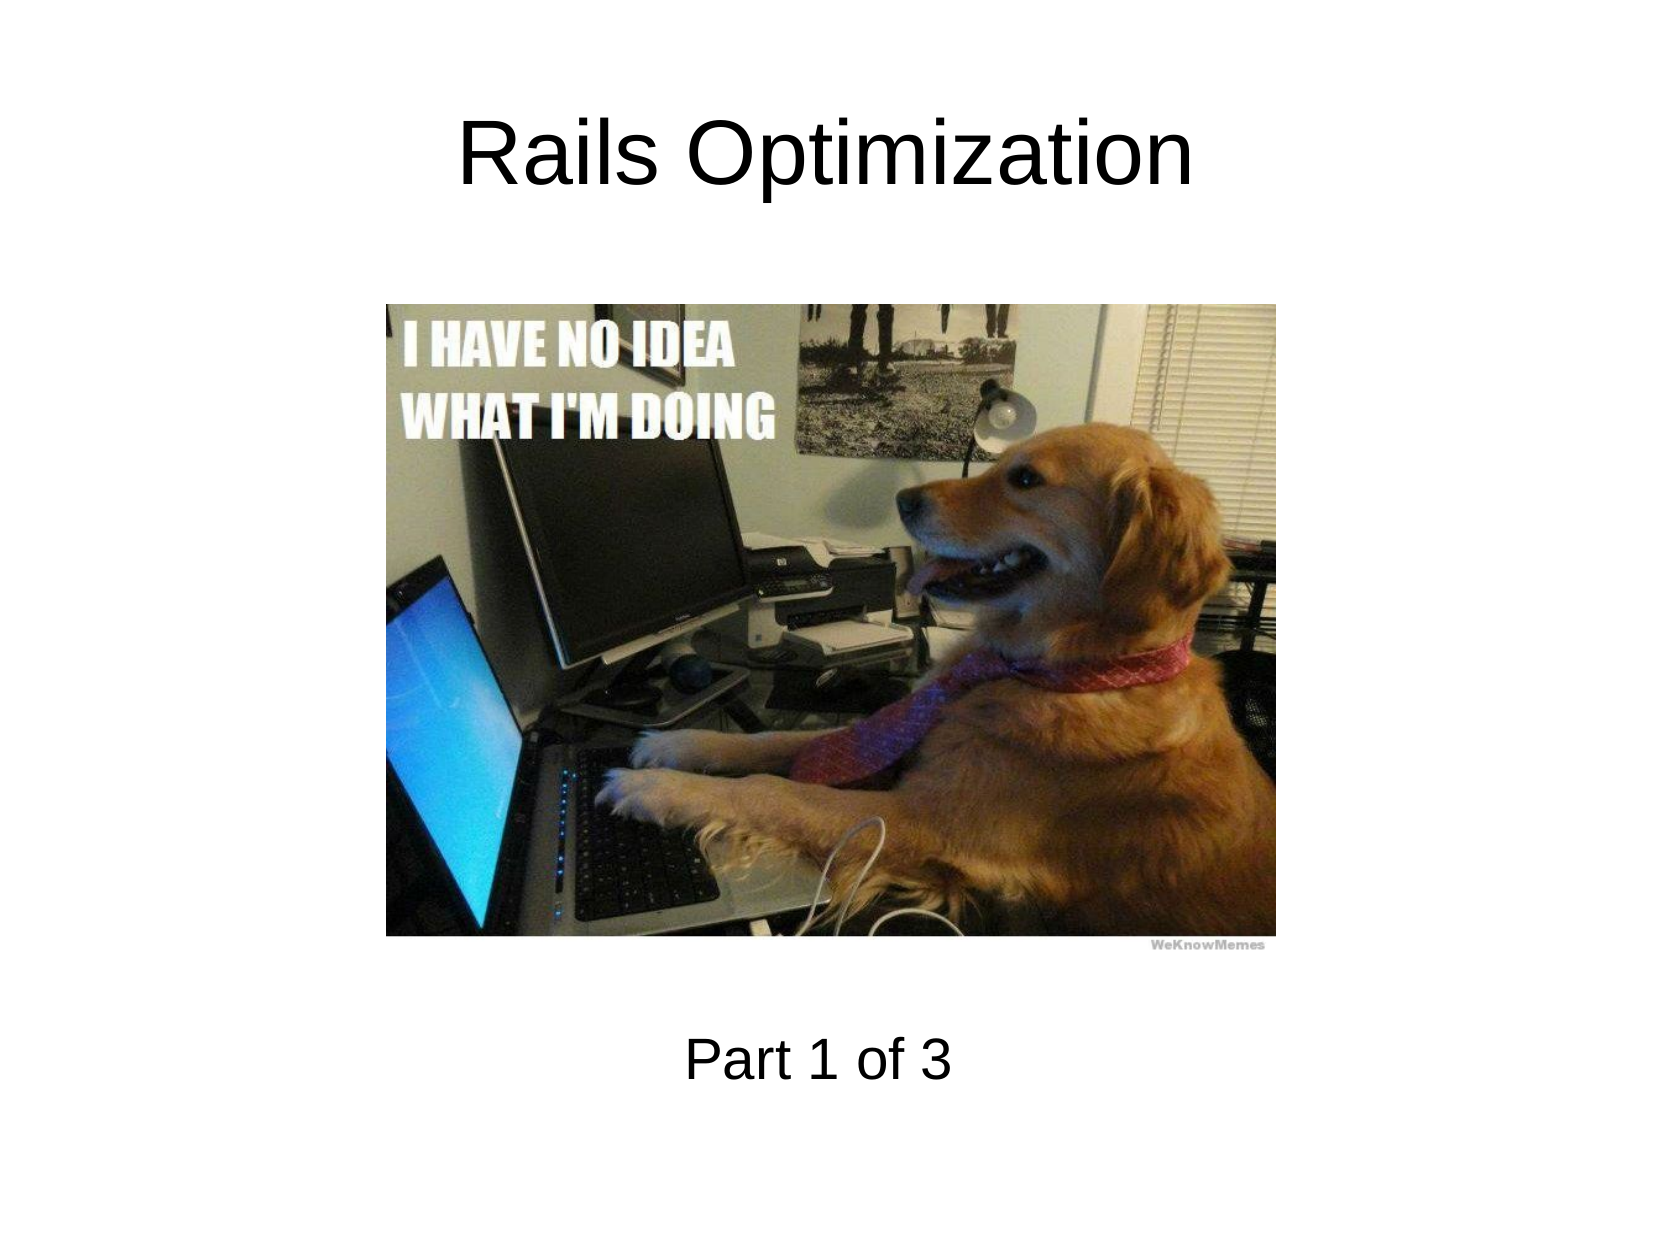

# Rails Optimization
Part 1 of 3